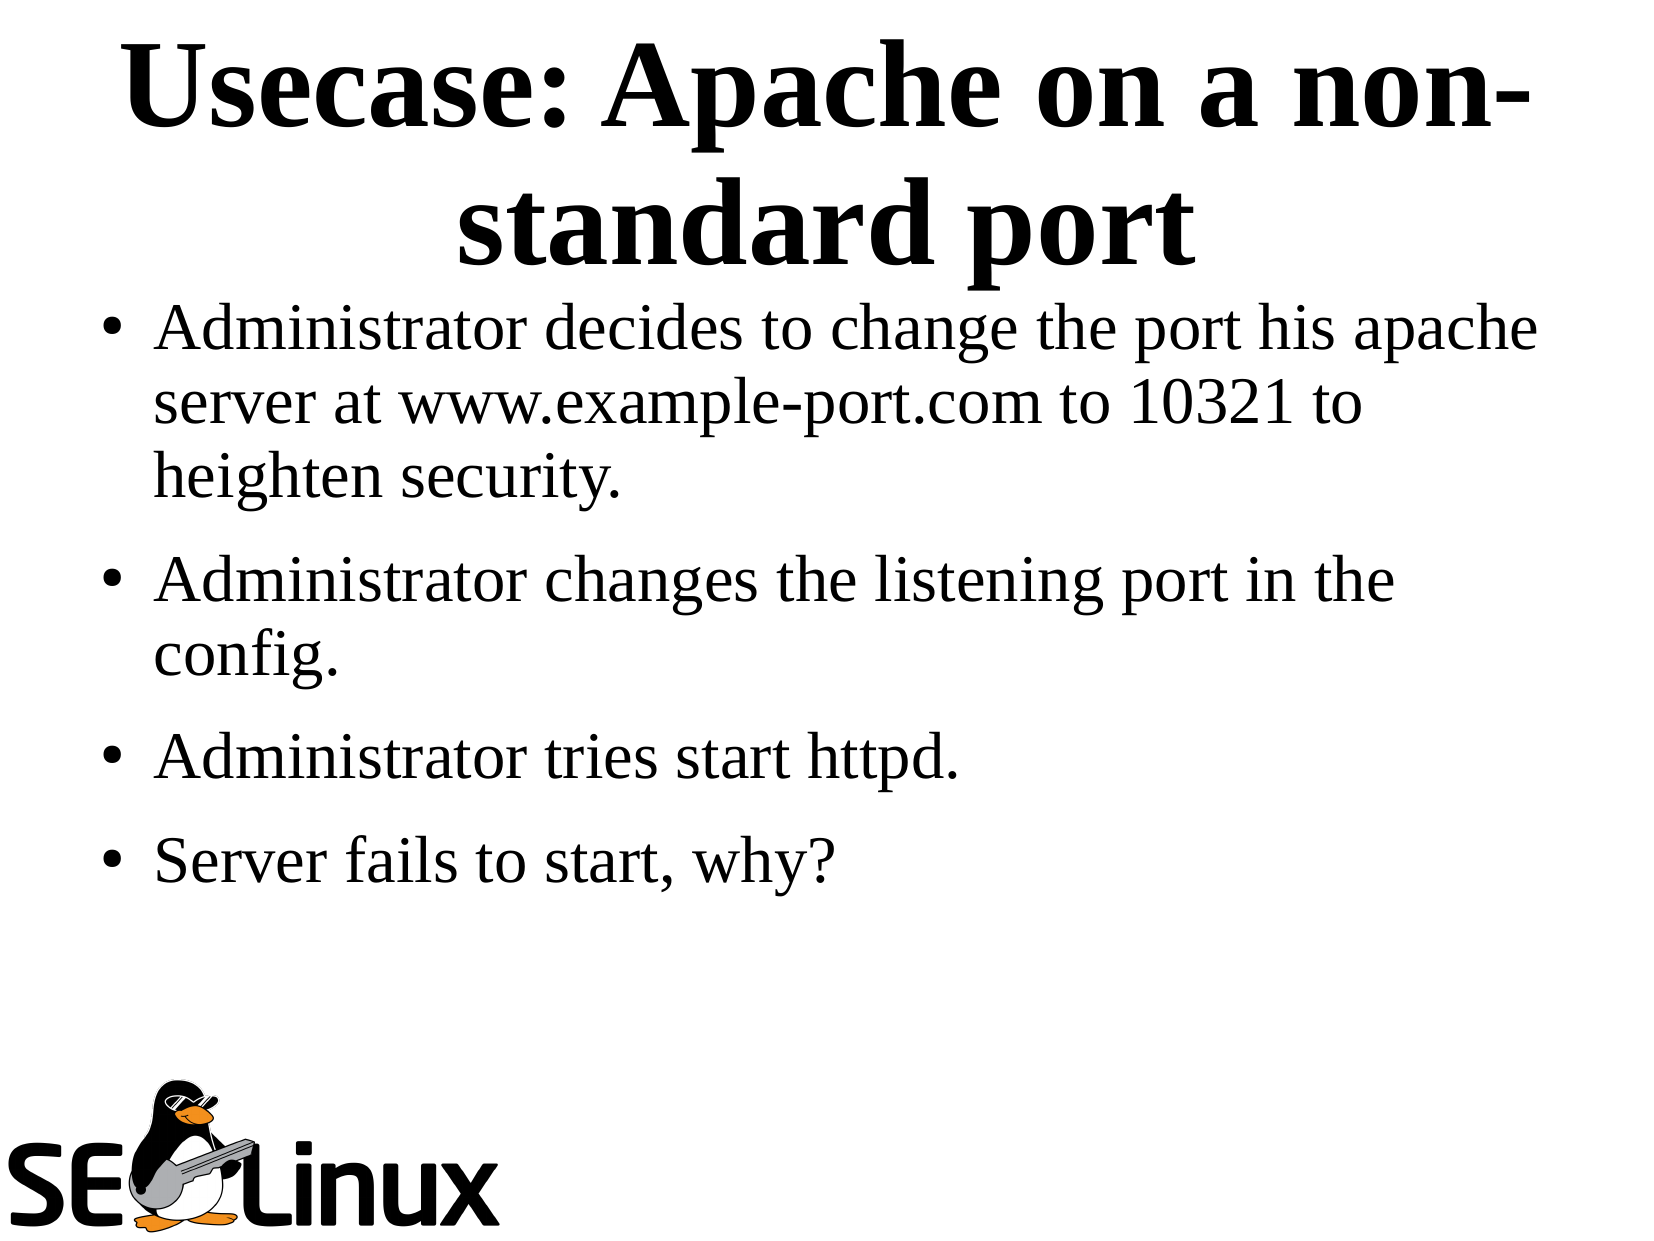

# Usecase: Apache on a non-standard port
Administrator decides to change the port his apache server at www.example-port.com to 10321 to heighten security.
Administrator changes the listening port in the config.
Administrator tries start httpd.
Server fails to start, why?